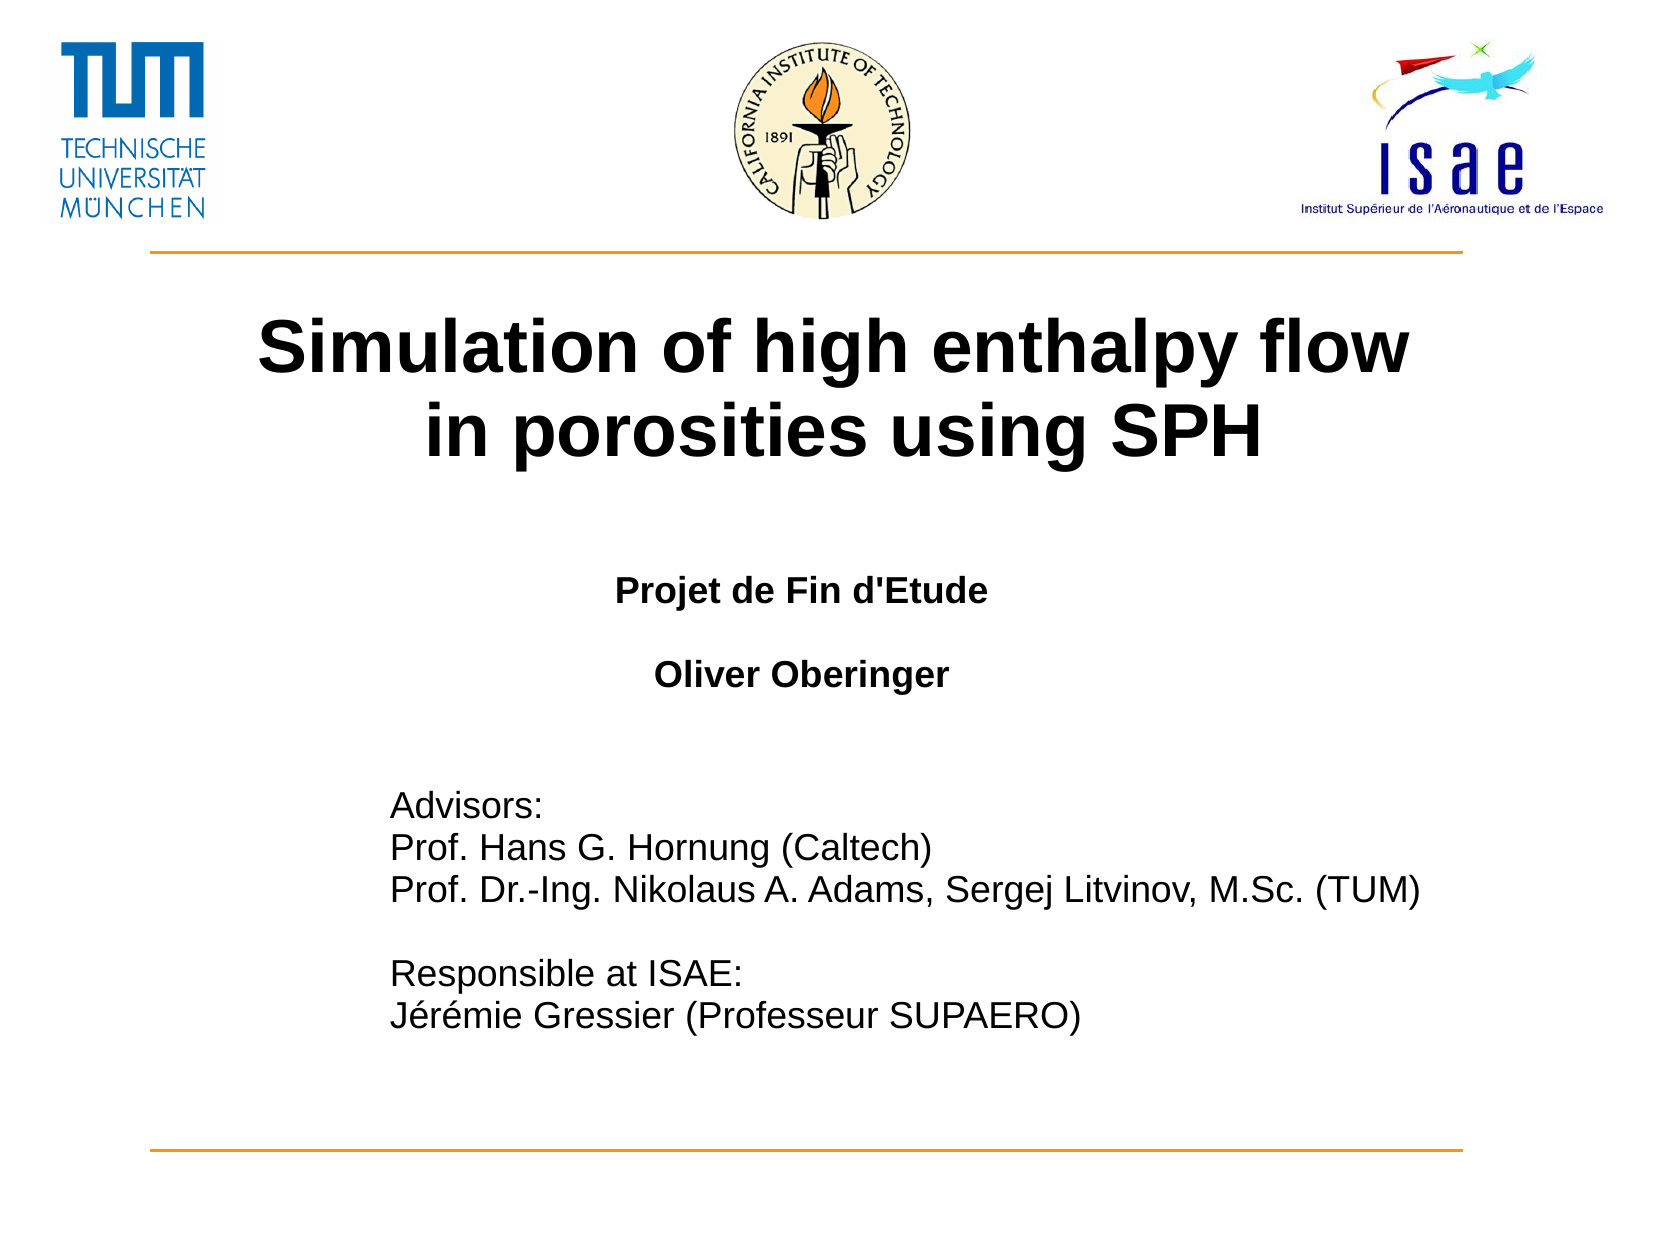

Simulation of high enthalpy flow
in porosities using SPH
Projet de Fin d'Etude
Oliver Oberinger
Advisors:
Prof. Hans G. Hornung (Caltech)
Prof. Dr.-Ing. Nikolaus A. Adams, Sergej Litvinov, M.Sc. (TUM)
Responsible at ISAE:
Jérémie Gressier (Professeur SUPAERO)